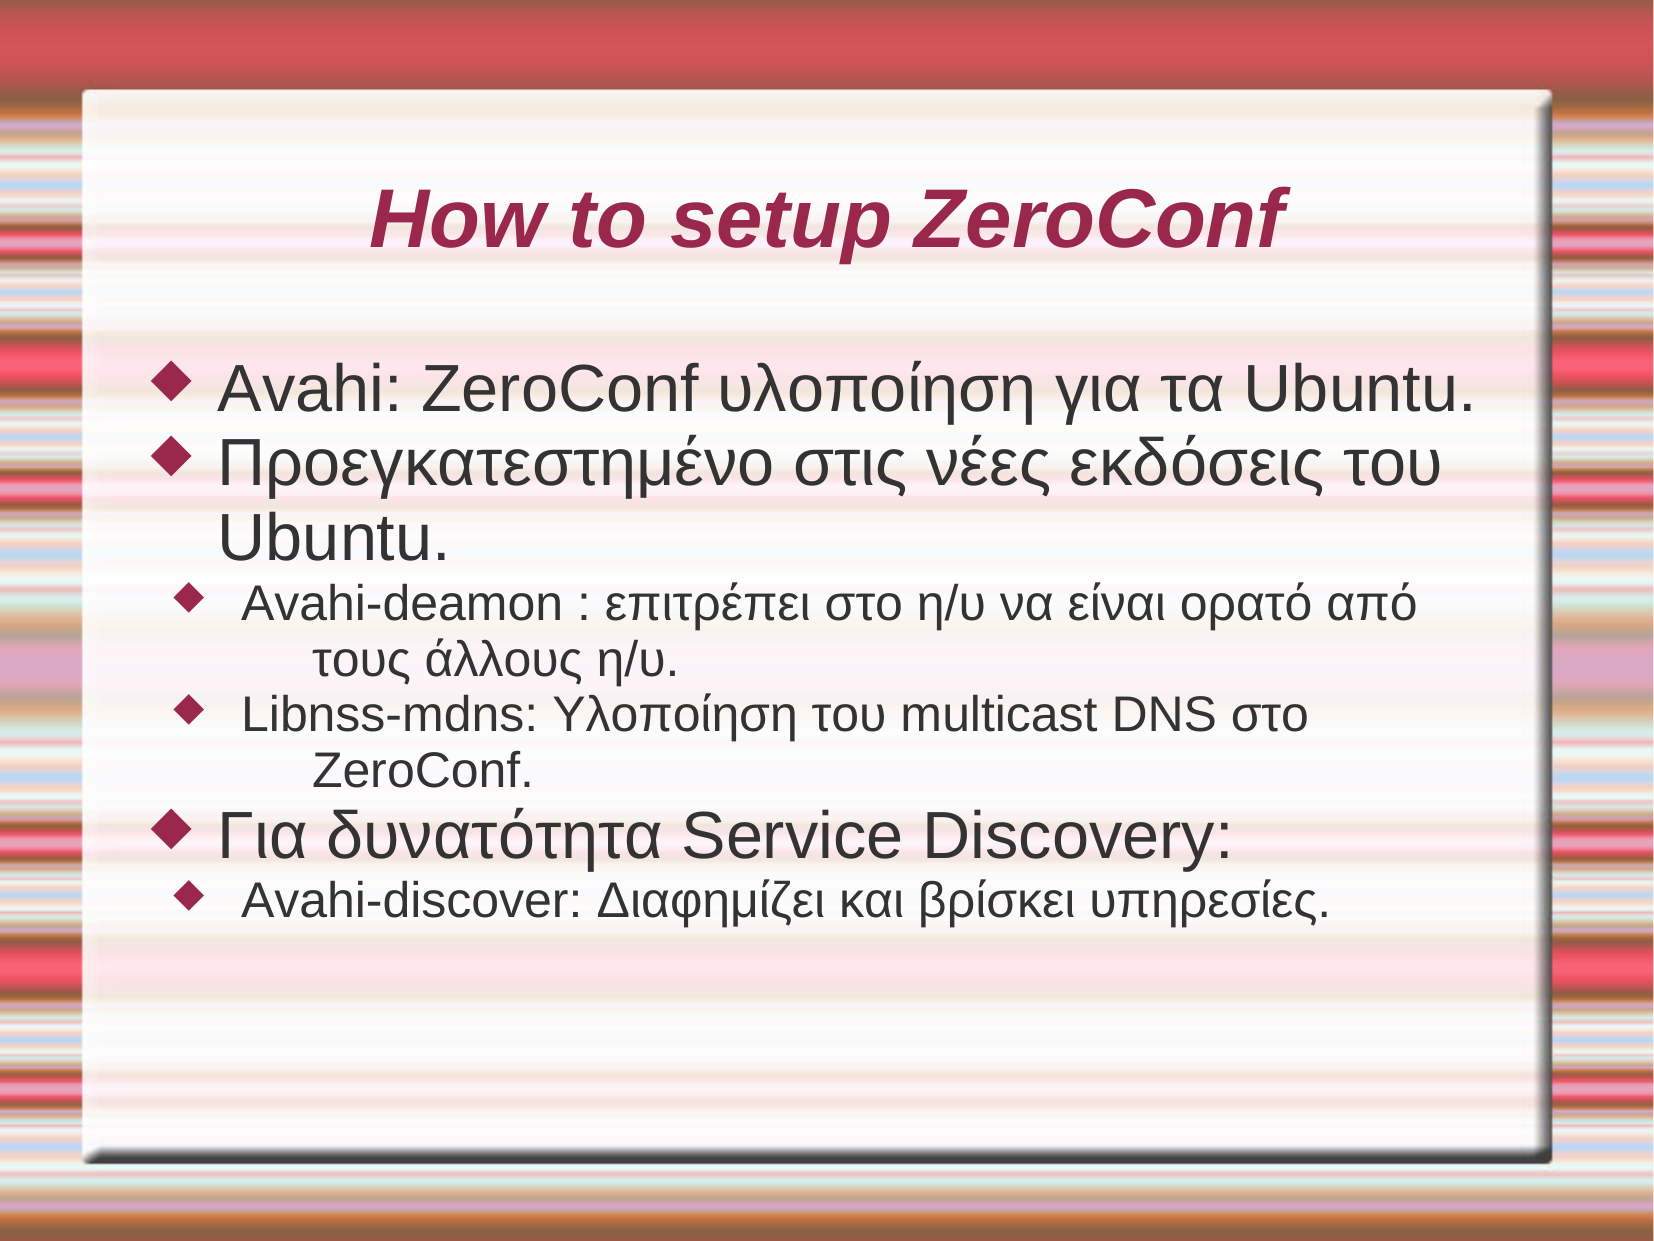

# How to setup ZeroConf
Avahi: ZeroConf υλοποίηση για τα Ubuntu.
Προεγκατεστημένο στις νέες εκδόσεις του Ubuntu.
Avahi-deamon : επιτρέπει στο η/υ να είναι ορατό από τους άλλους η/υ.
Libnss-mdns: Υλοποίηση του multicast DNS στο
ZeroConf.
Για δυνατότητα Service Discovery:
Avahi-discover: Διαφημίζει και βρίσκει υπηρεσίες.